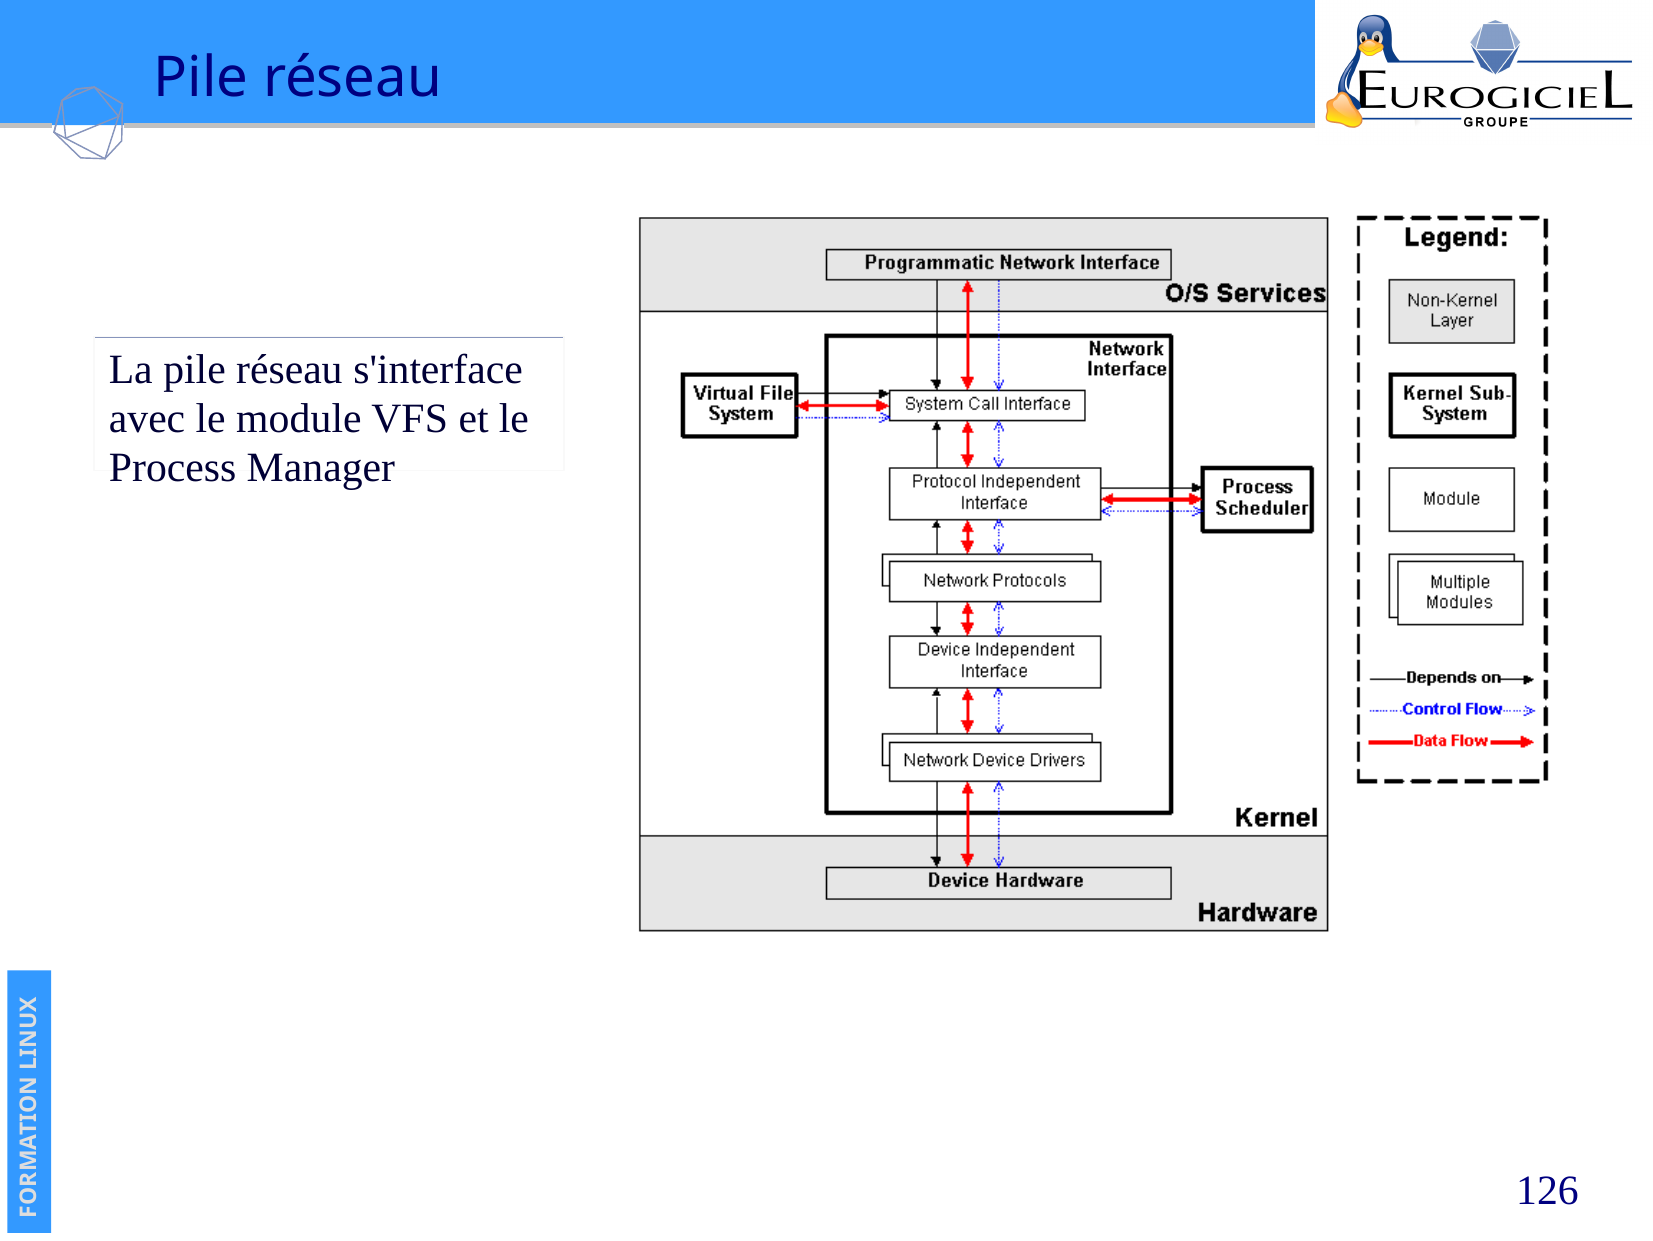

# Pile réseau
La pile réseau s'interface
avec le module VFS et le
Process Manager 